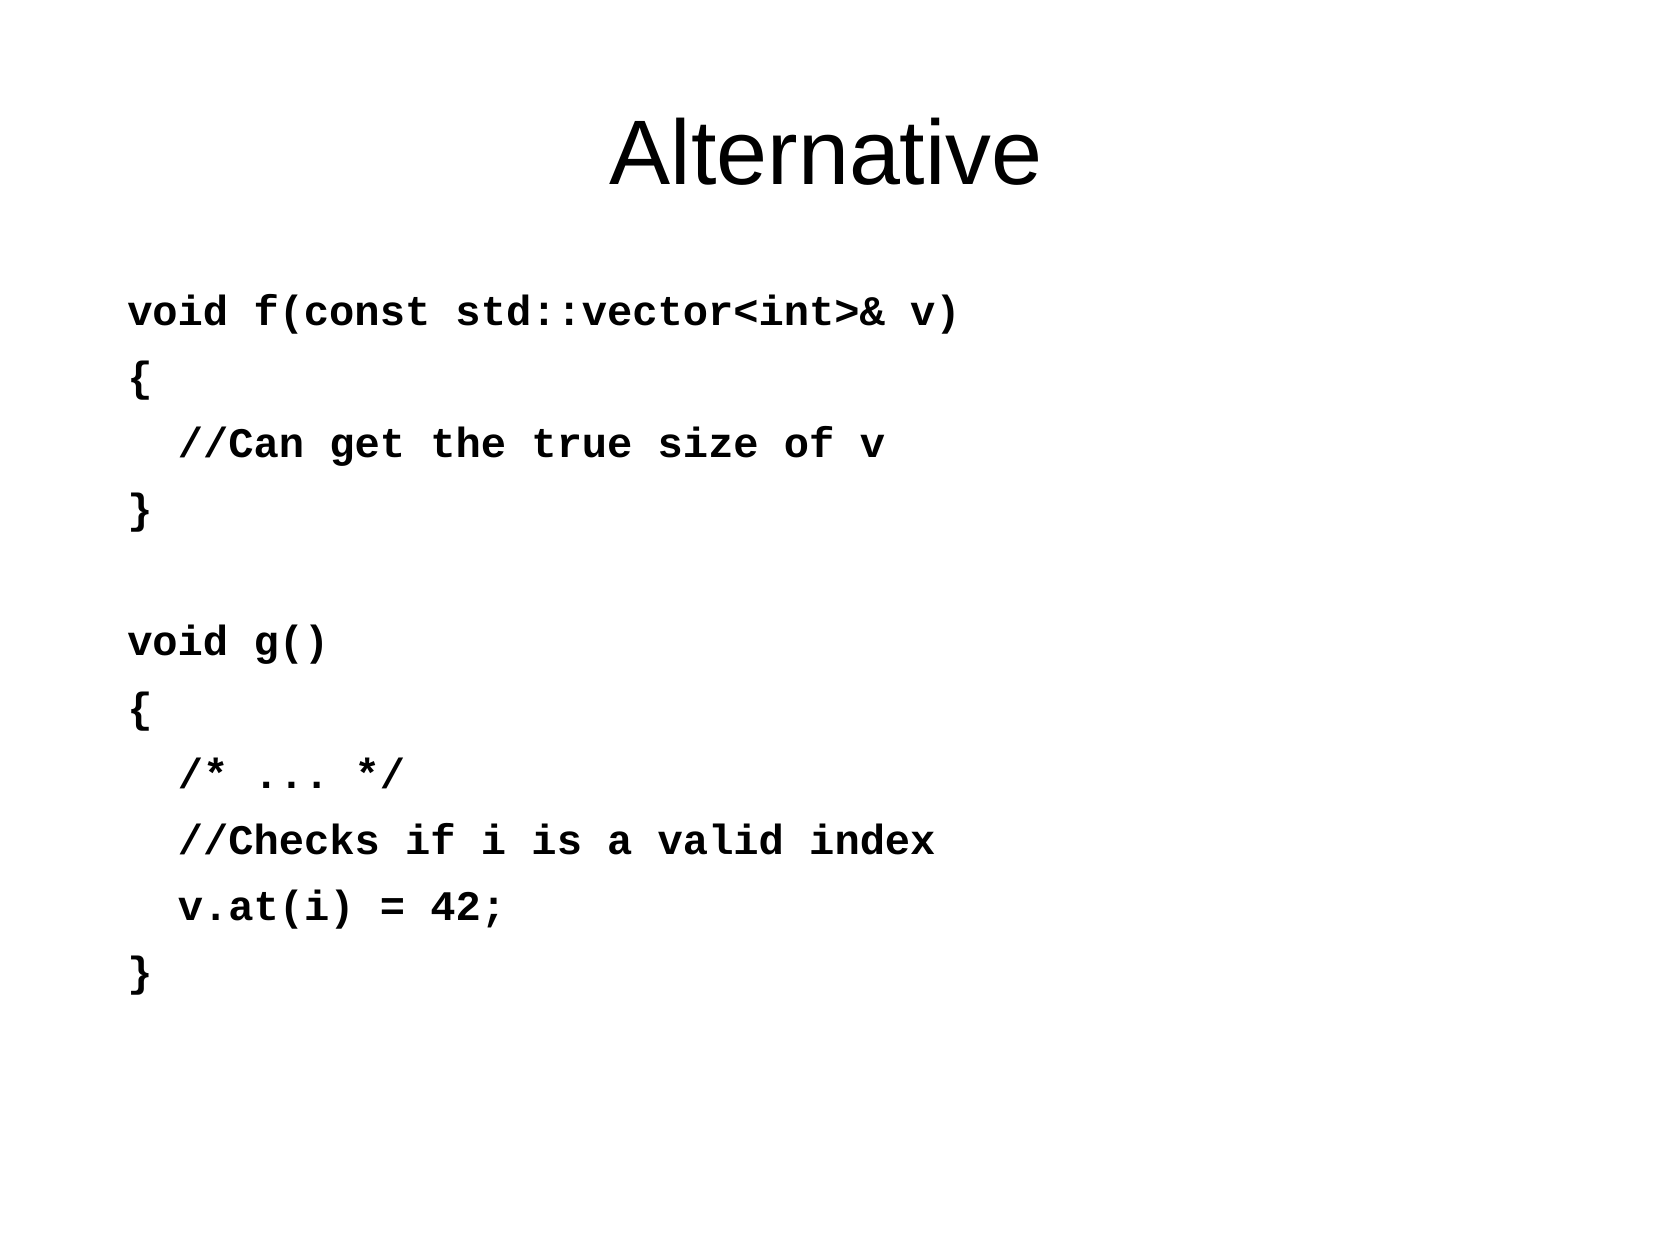

# Alternative
void f(const std::vector<int>& v)
{
 //Can get the true size of v
}
void g()
{
 /* ... */
 //Checks if i is a valid index
 v.at(i) = 42;
}